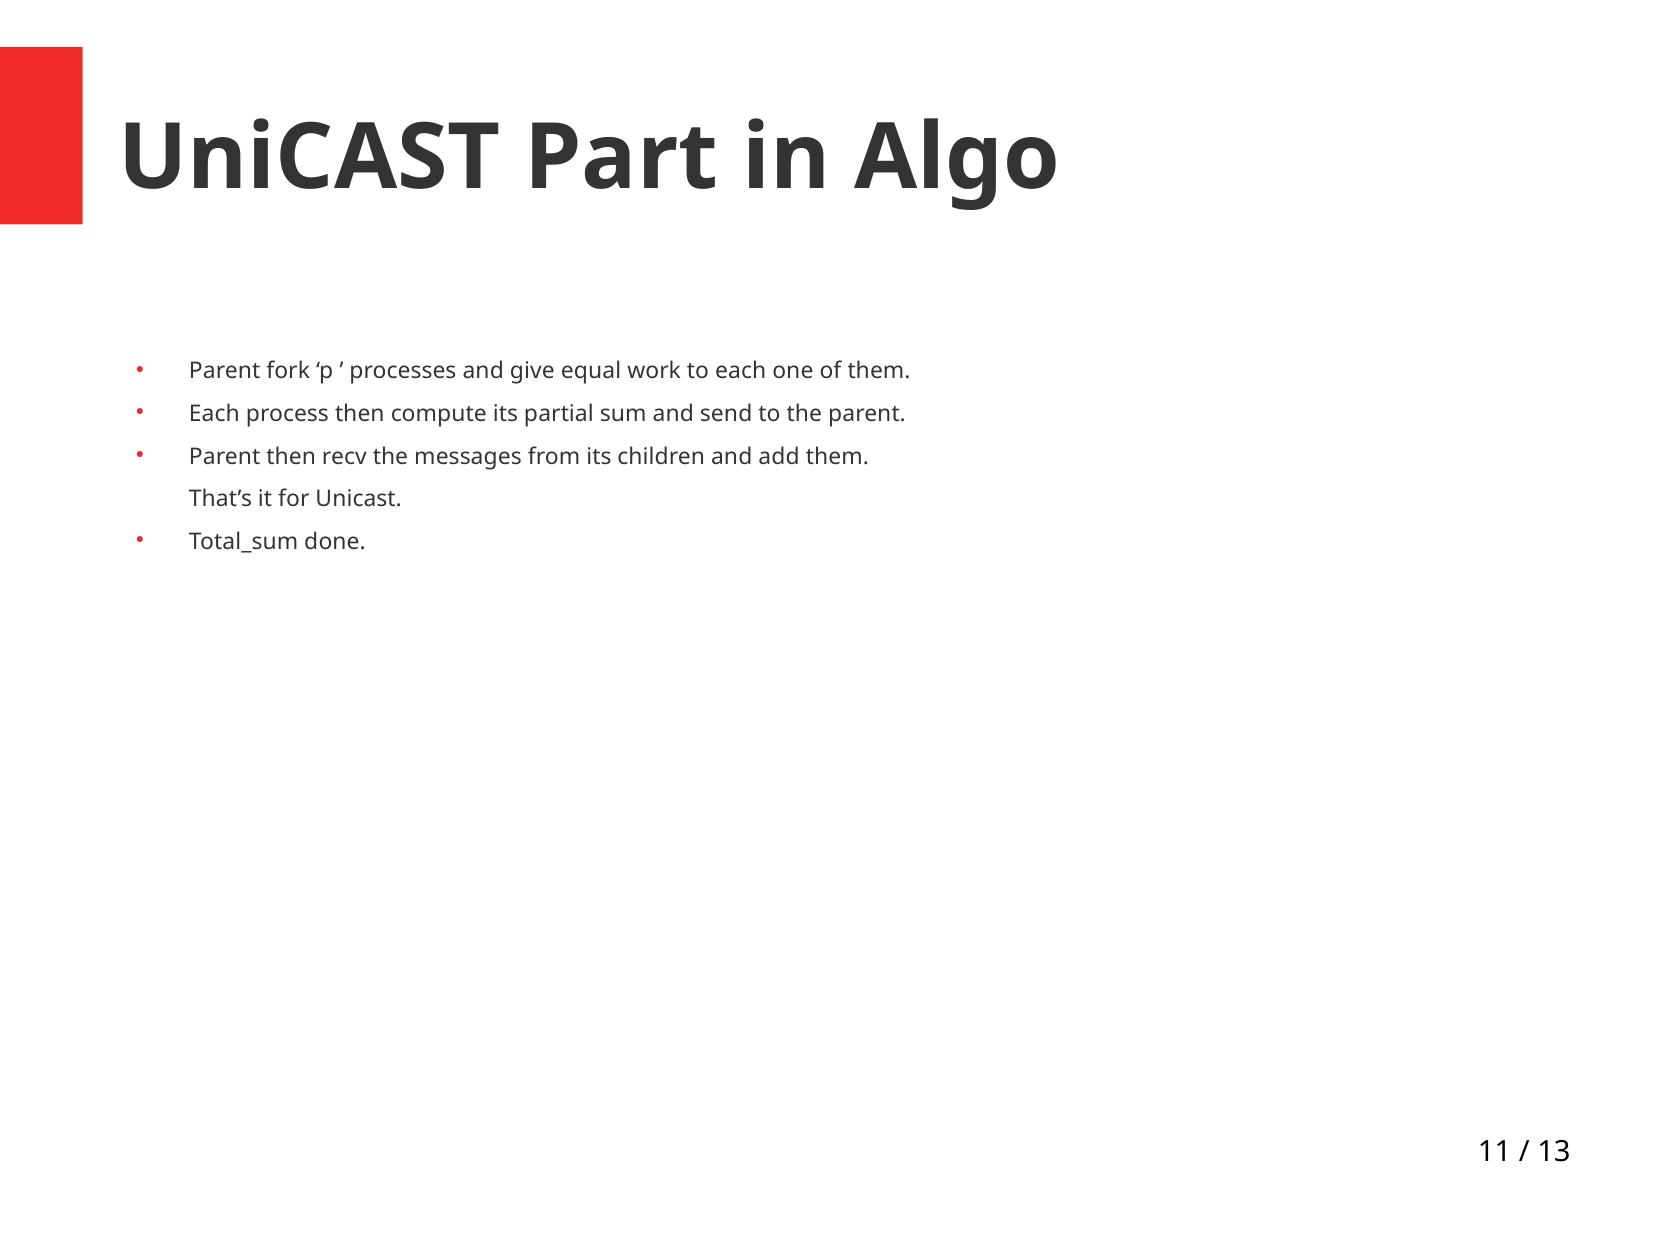

# UniCAST Part in Algo
Parent fork ‘p ’ processes and give equal work to each one of them.
Each process then compute its partial sum and send to the parent.
Parent then recv the messages from its children and add them.
That’s it for Unicast.
Total_sum done.
11